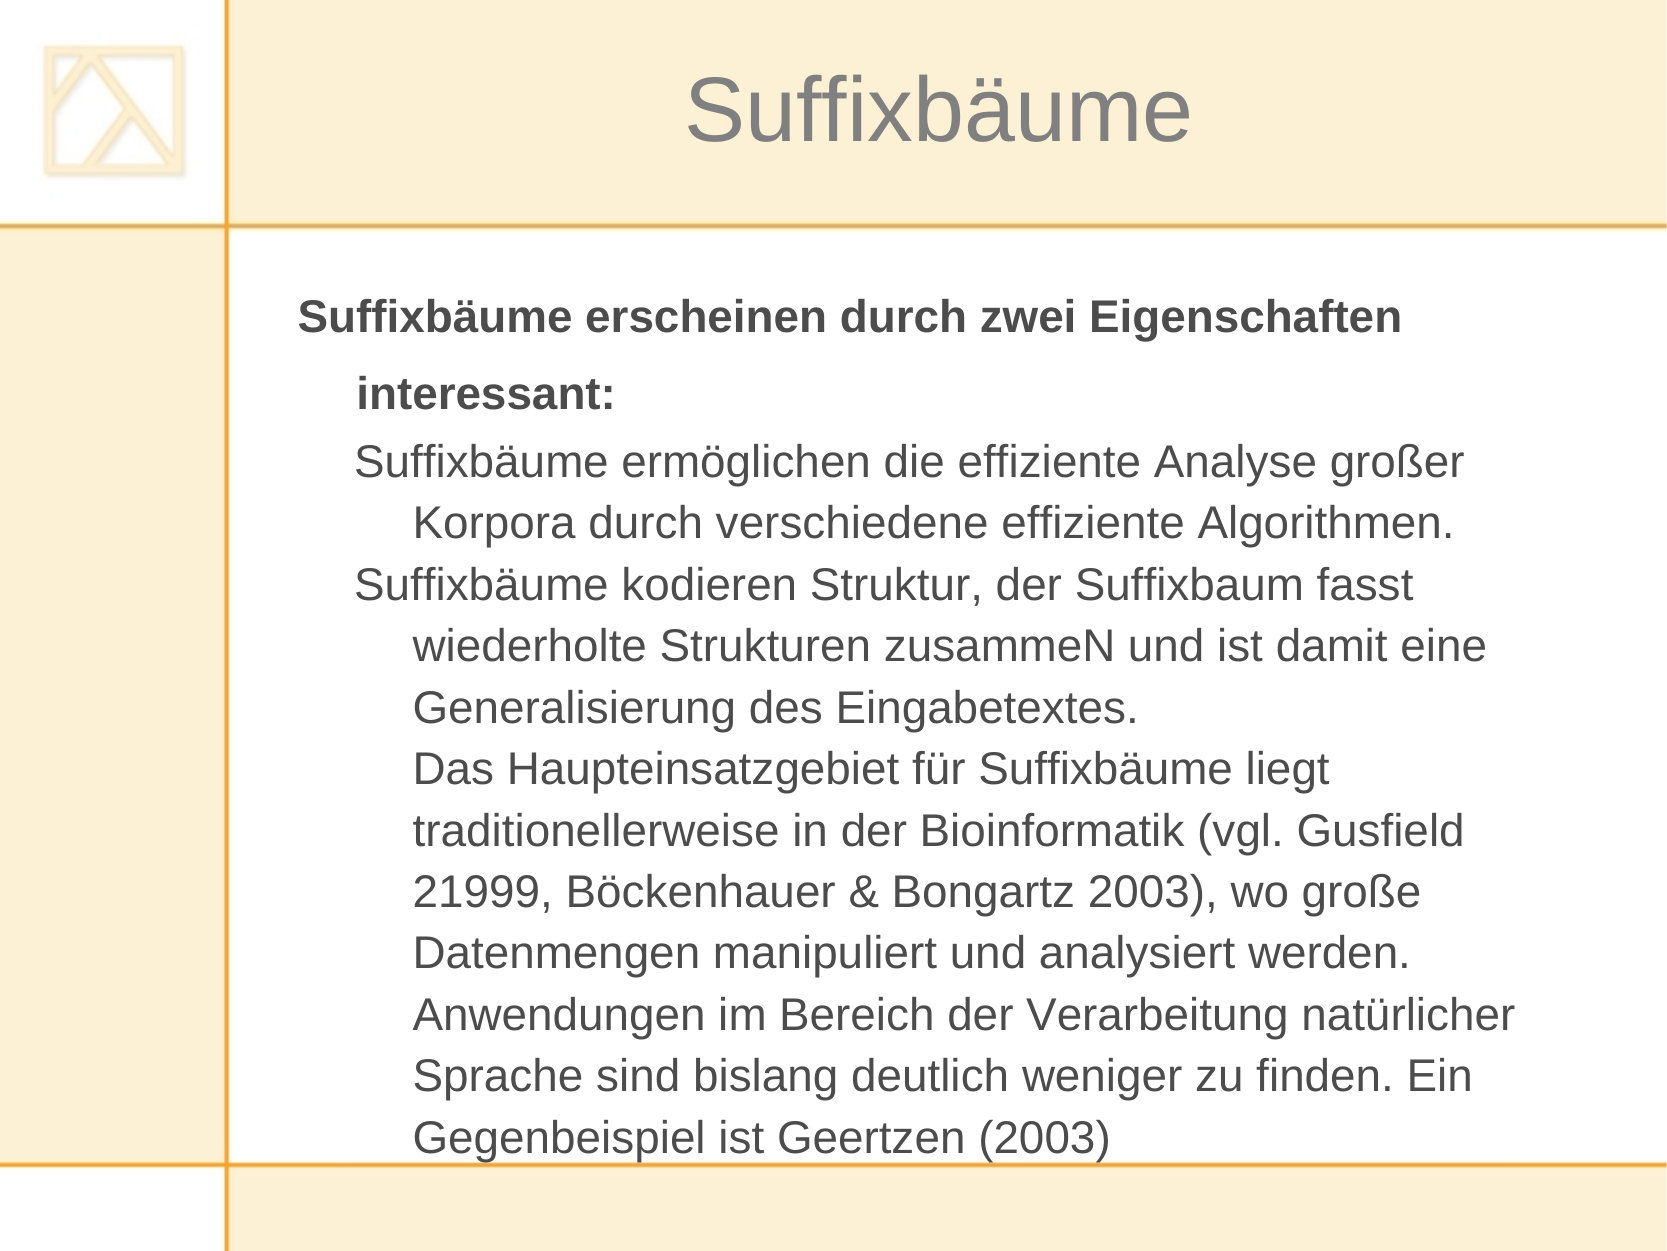

# Suffixbäume
Suffixbäume erscheinen durch zwei Eigenschaften interessant:
Suffixbäume ermöglichen die effiziente Analyse großer Korpora durch verschiedene effiziente Algorithmen.
Suffixbäume kodieren Struktur, der Suffixbaum fasst wiederholte Strukturen zusammeN und ist damit eine Generalisierung des Eingabetextes.
Das Haupteinsatzgebiet für Suffixbäume liegt traditionellerweise in der Bioinformatik (vgl. Gusfield 21999, Böckenhauer & Bongartz 2003), wo große Datenmengen manipuliert und analysiert werden. Anwendungen im Bereich der Verarbeitung natürlicher Sprache sind bislang deutlich weniger zu finden. Ein Gegenbeispiel ist Geertzen (2003)